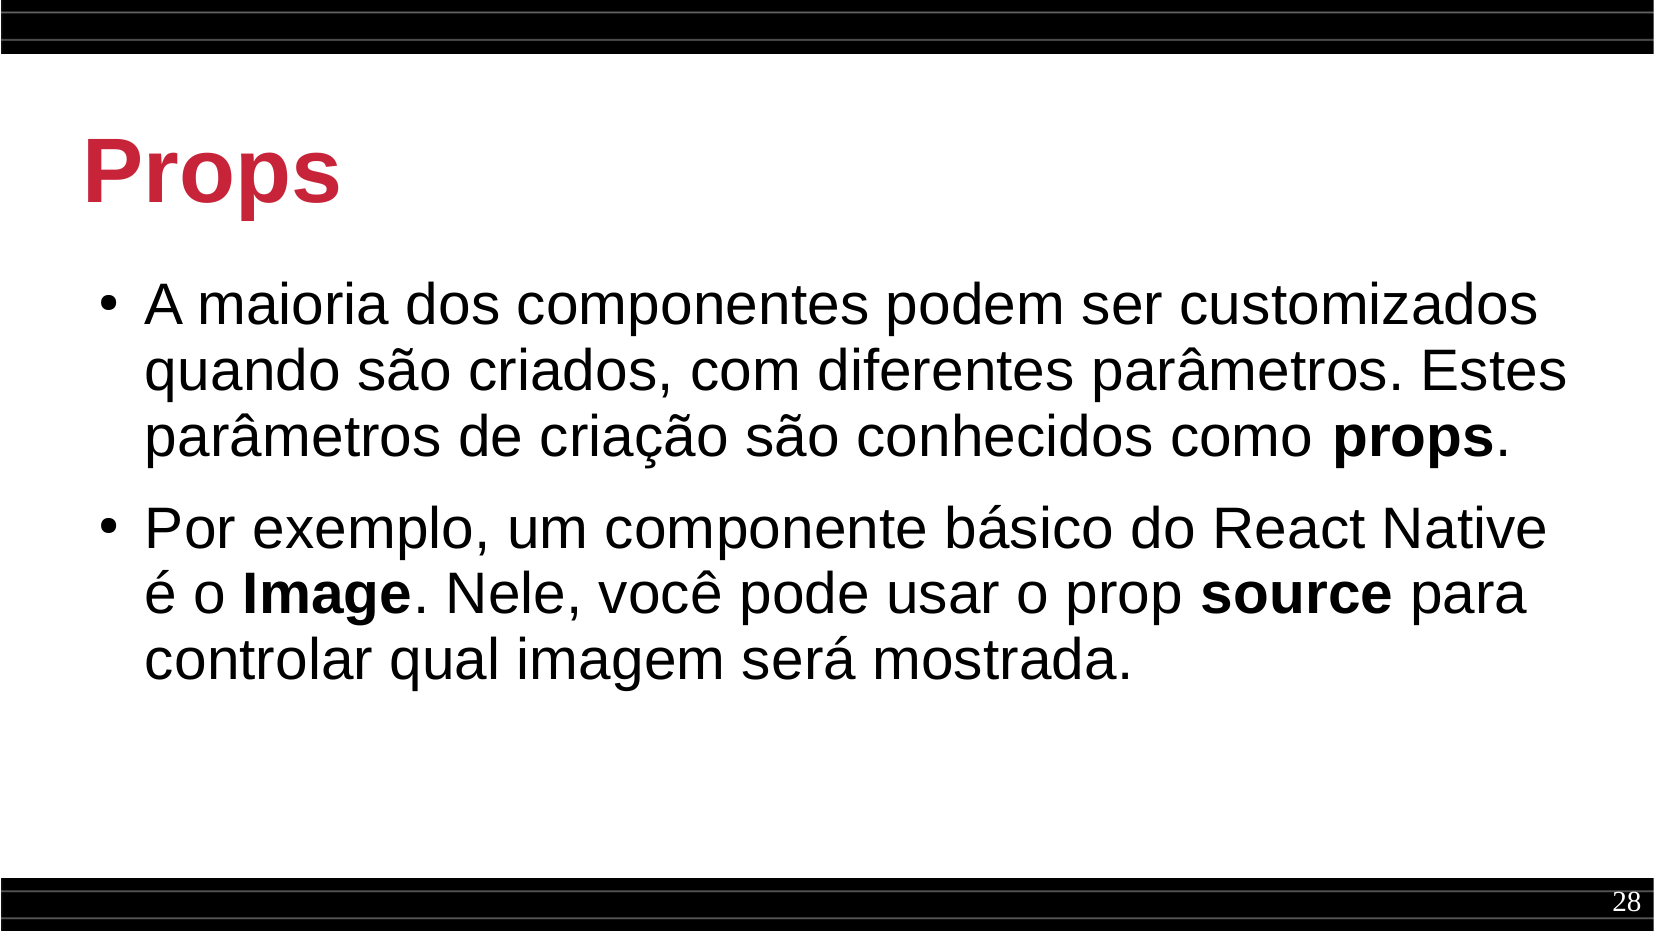

# Props
A maioria dos componentes podem ser customizados quando são criados, com diferentes parâmetros. Estes parâmetros de criação são conhecidos como props.
Por exemplo, um componente básico do React Native é o Image. Nele, você pode usar o prop source para controlar qual imagem será mostrada.